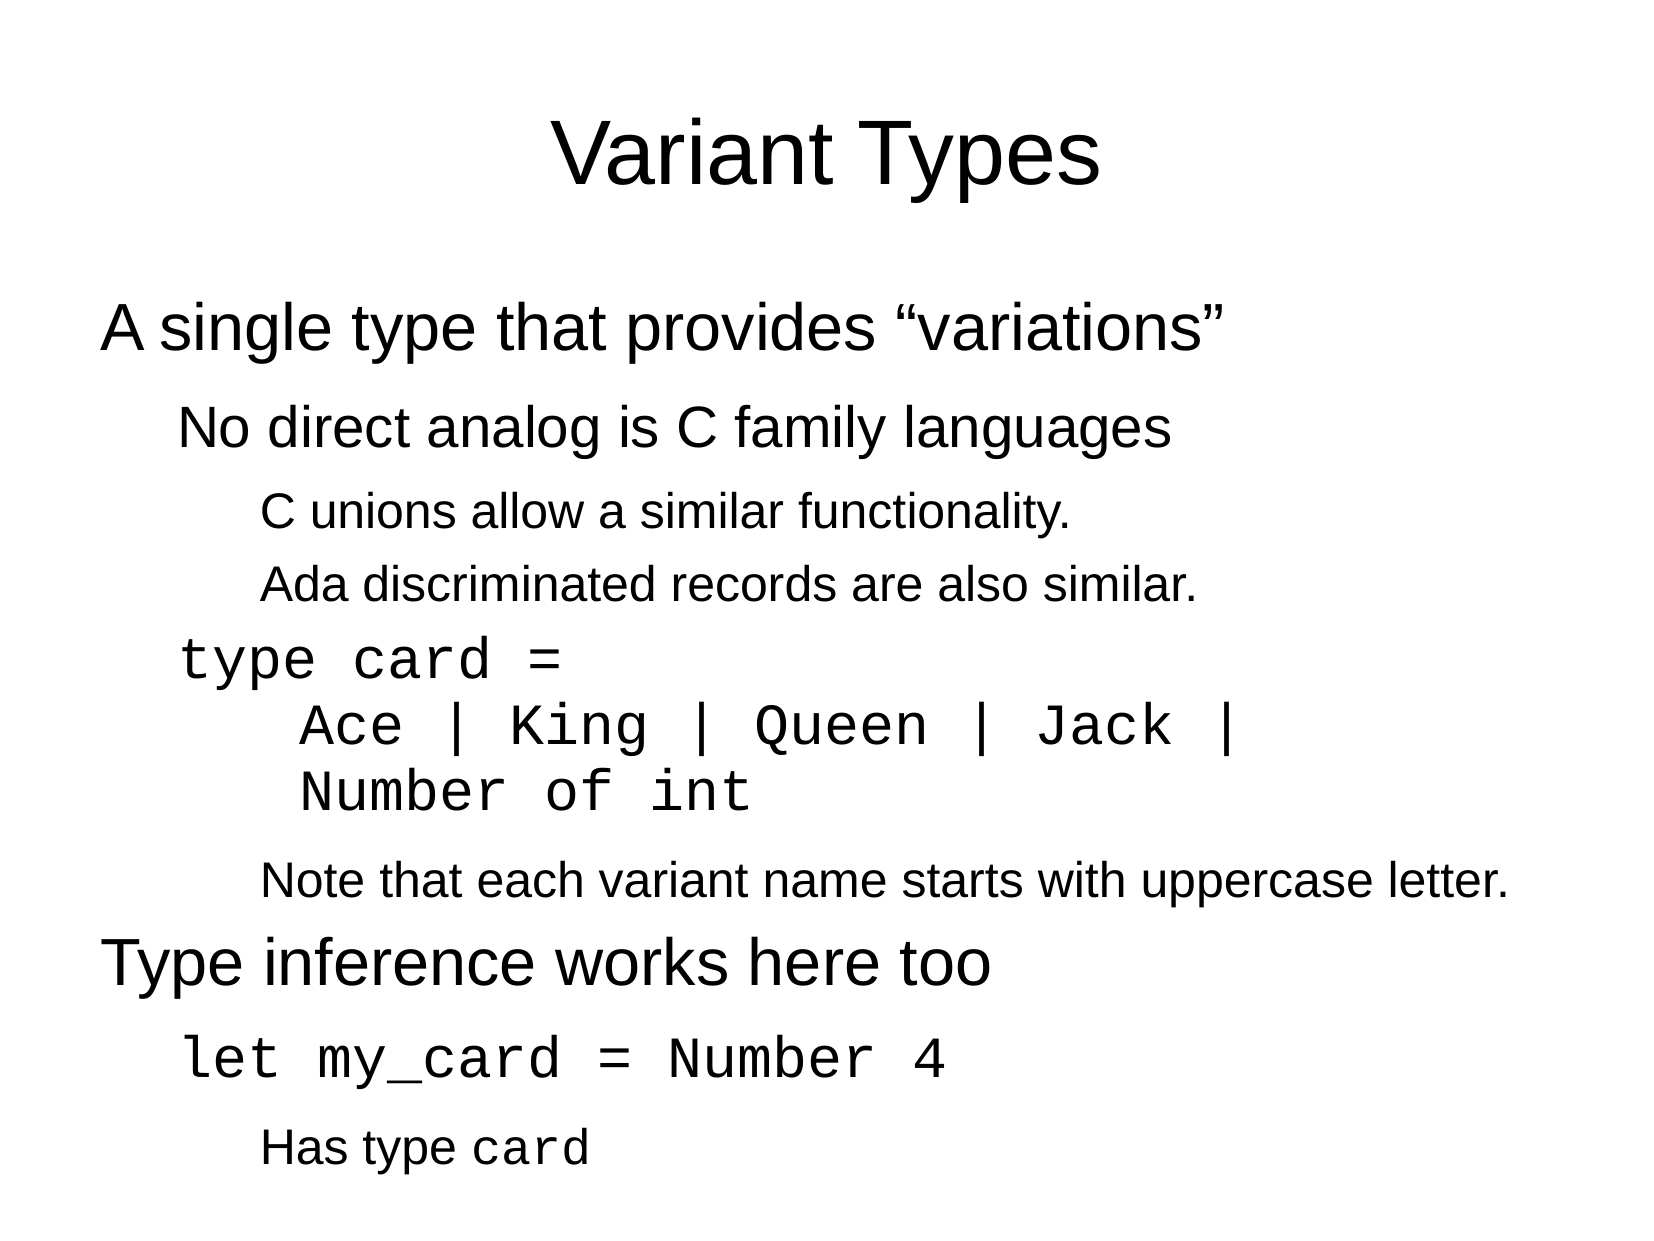

# Variant Types
A single type that provides “variations”
No direct analog is C family languages
C unions allow a similar functionality.
Ada discriminated records are also similar.
type card =
	Ace | King | Queen | Jack |
	Number of int
Note that each variant name starts with uppercase letter.
Type inference works here too
let my_card = Number 4
Has type card